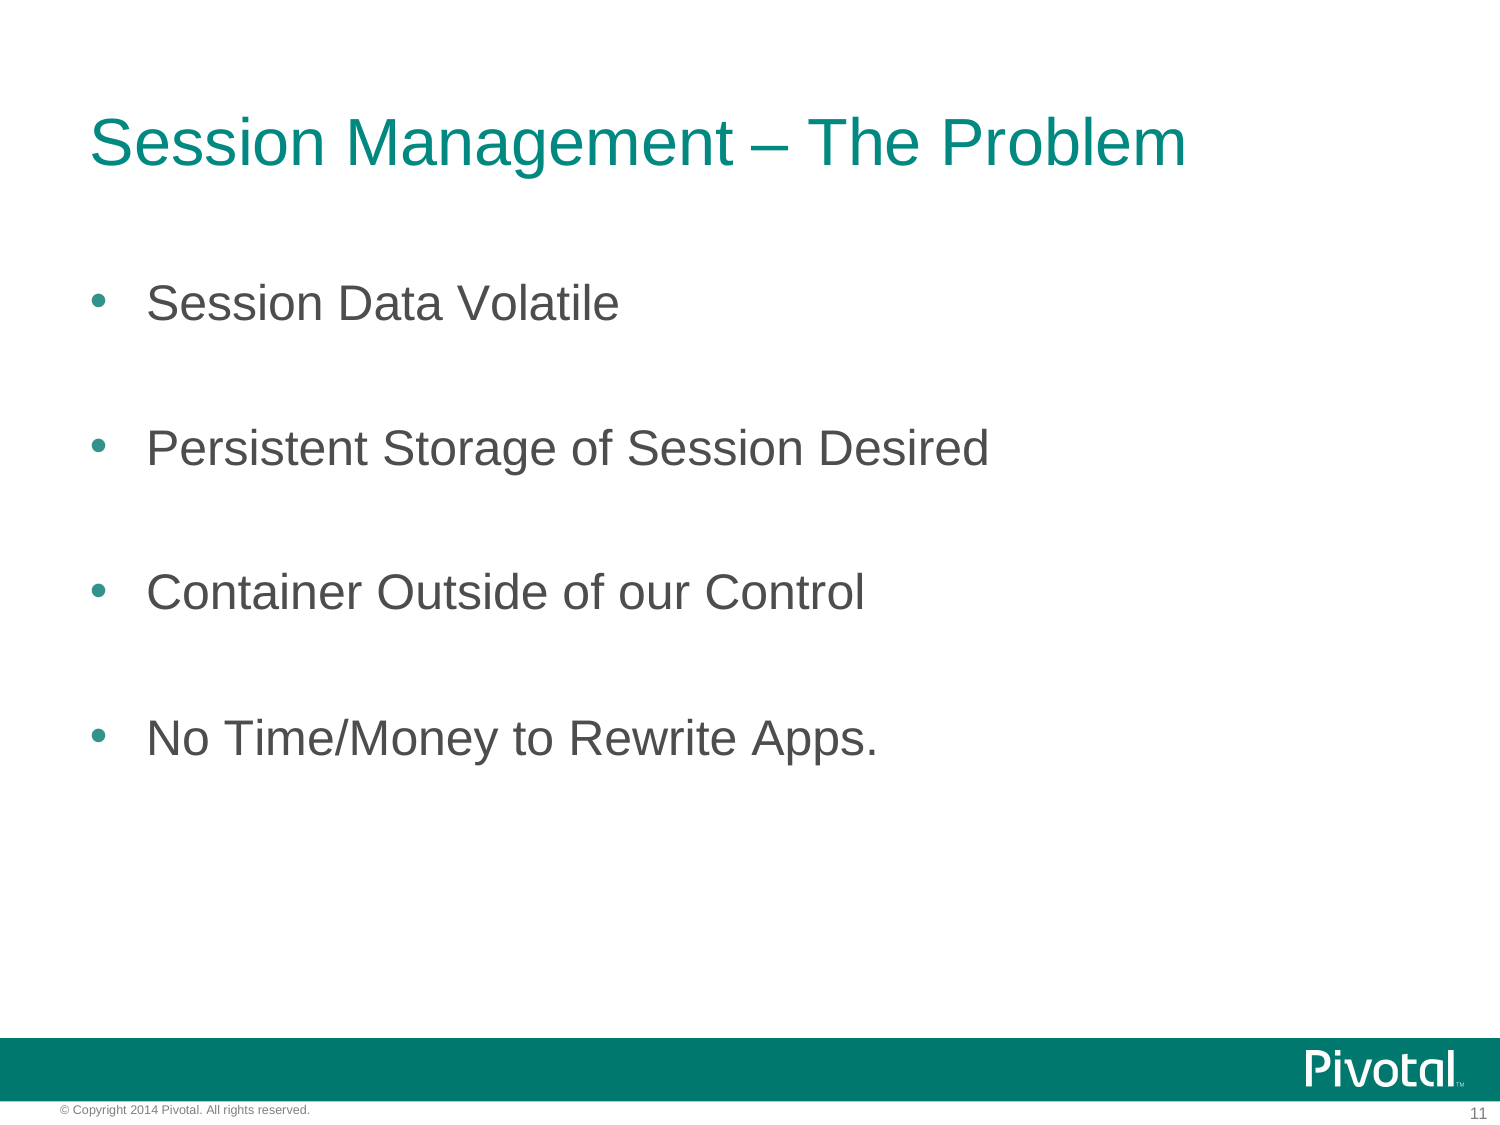

# Session Management – The Problem
Session Data Volatile
Persistent Storage of Session Desired
Container Outside of our Control
No Time/Money to Rewrite Apps.